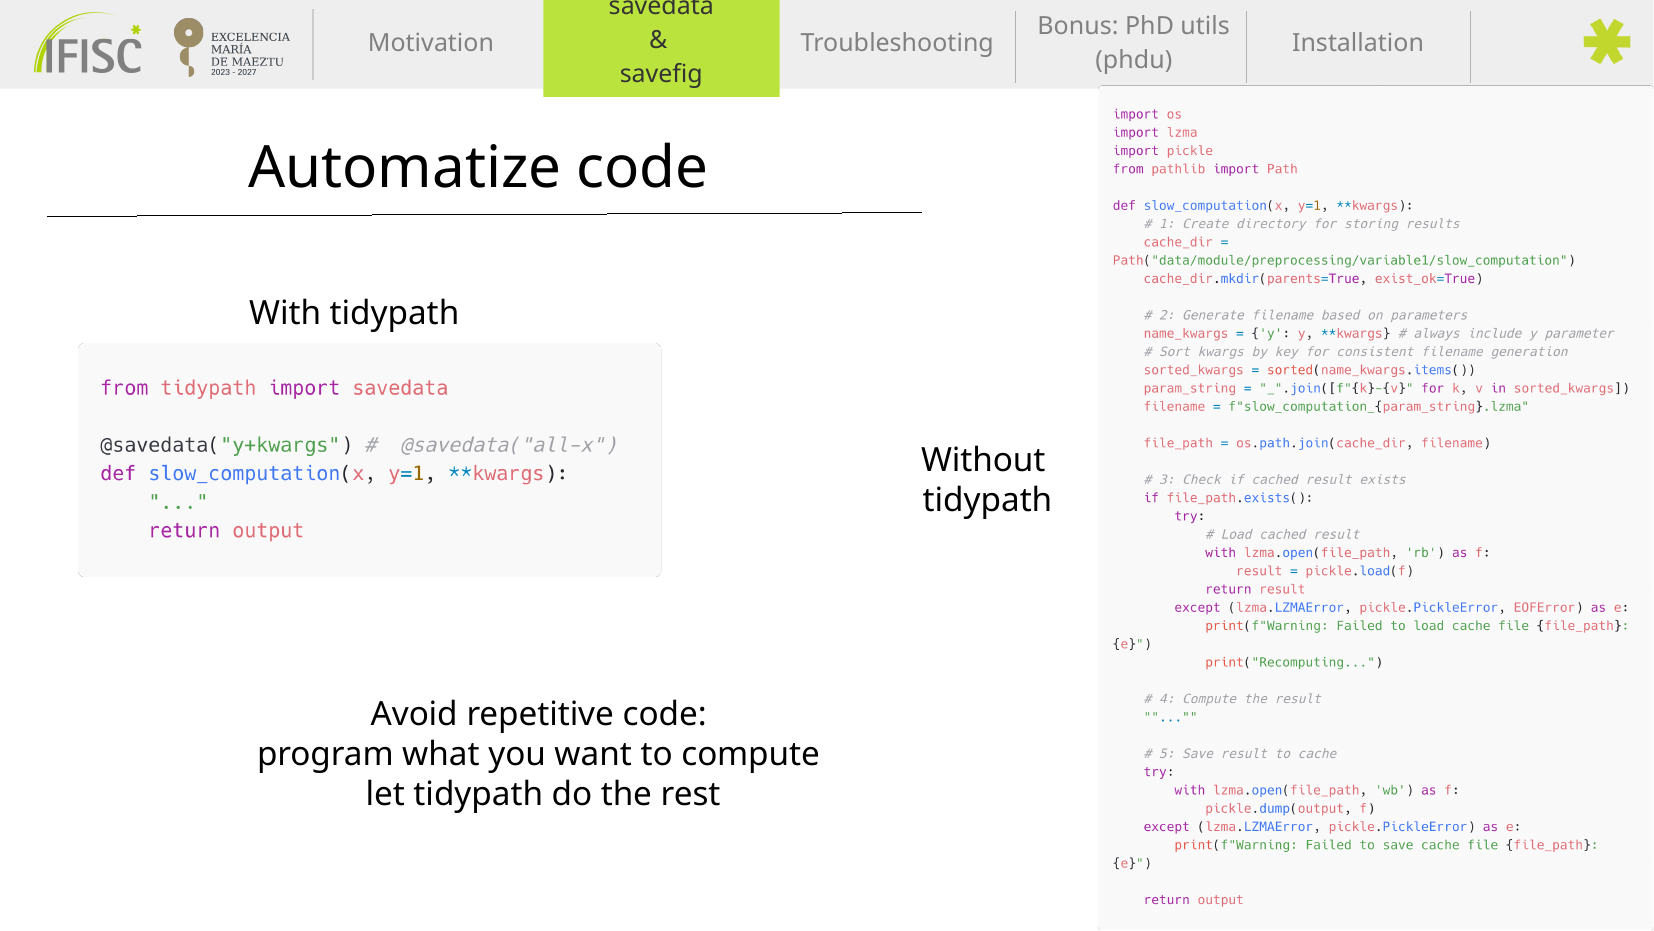

Troubleshooting
savedata
&
savefig
Motivation
Bonus: PhD utils (phdu)
Installation
Automatize code
With tidypath
Without
 tidypath
Avoid repetitive code:
program what you want to compute
let tidypath do the rest